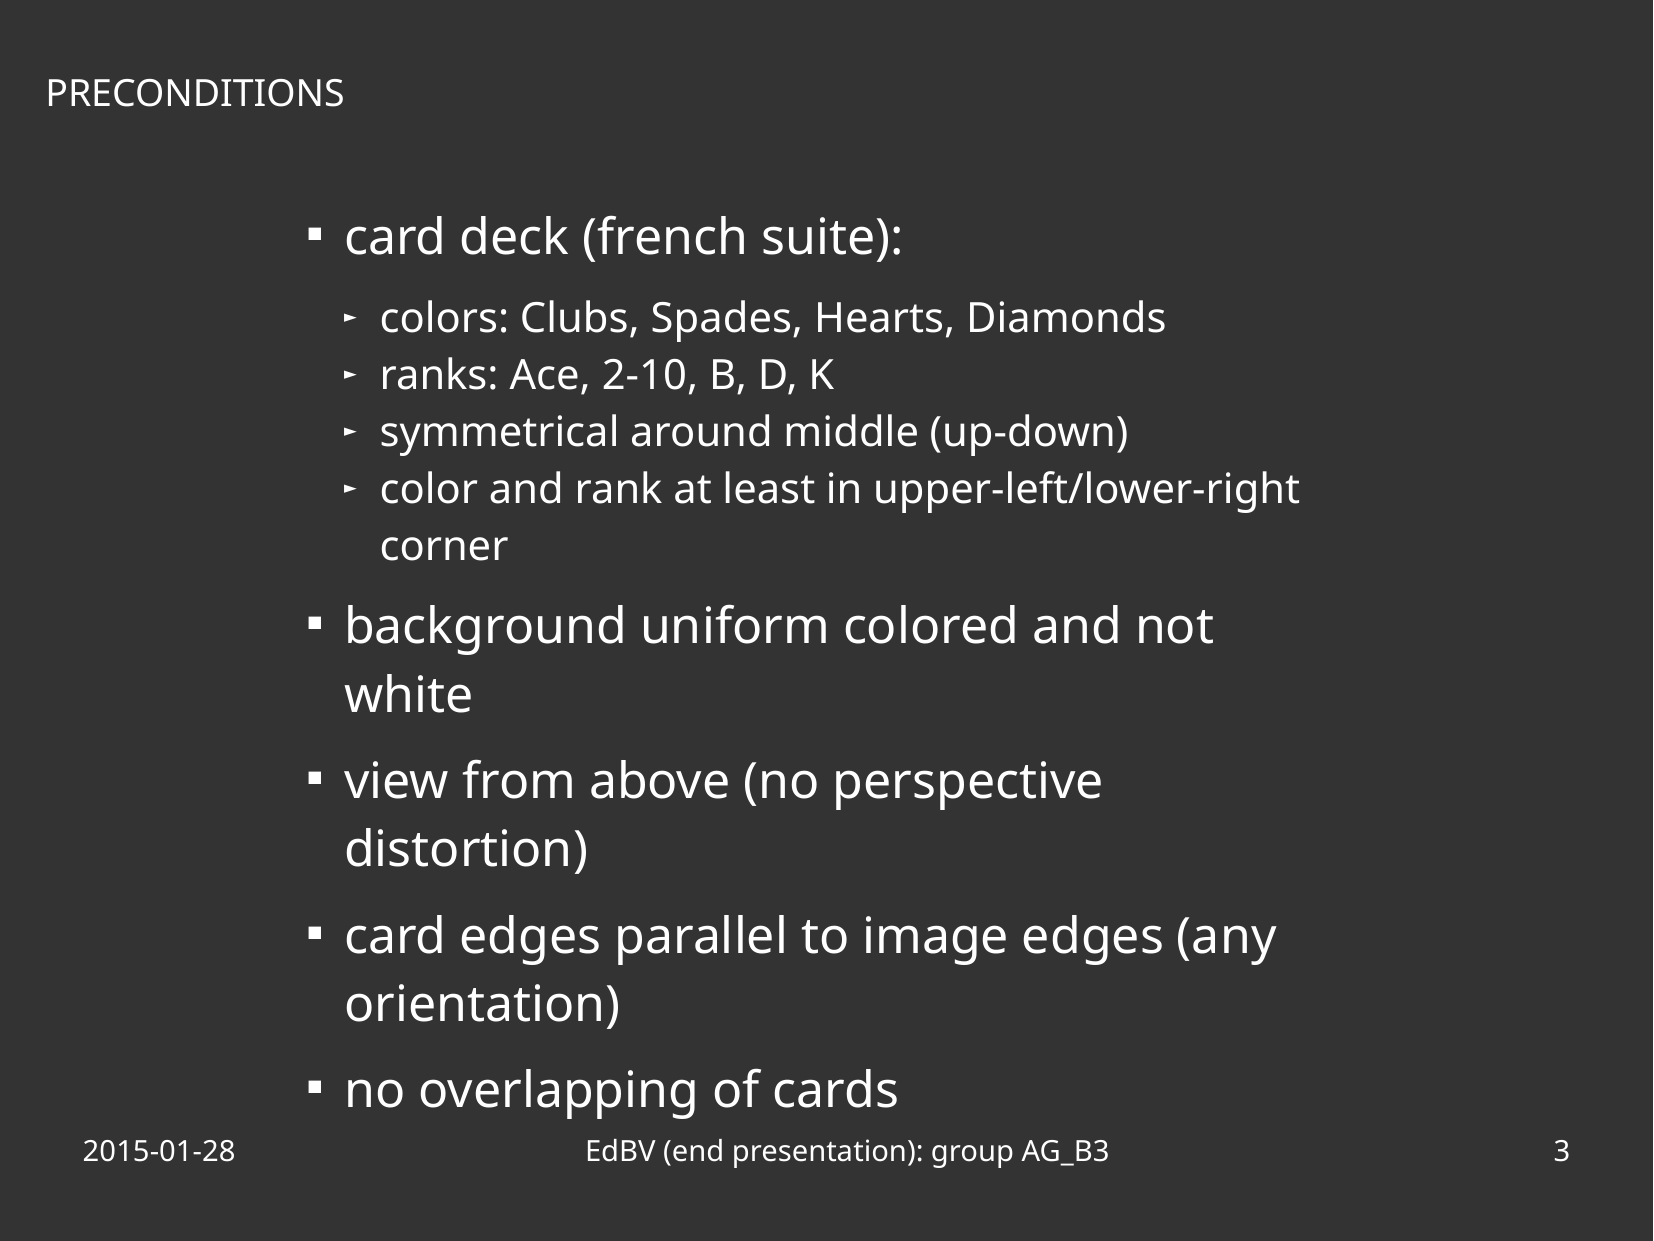

PRECONDITIONS
card deck (french suite):
colors: Clubs, Spades, Hearts, Diamonds
ranks: Ace, 2-10, B, D, K
symmetrical around middle (up-down)
color and rank at least in upper-left/lower-right corner
background uniform colored and not white
view from above (no perspective distortion)
card edges parallel to image edges (any orientation)
no overlapping of cards
2015-01-28
EdBV (end presentation): group AG_B3
3